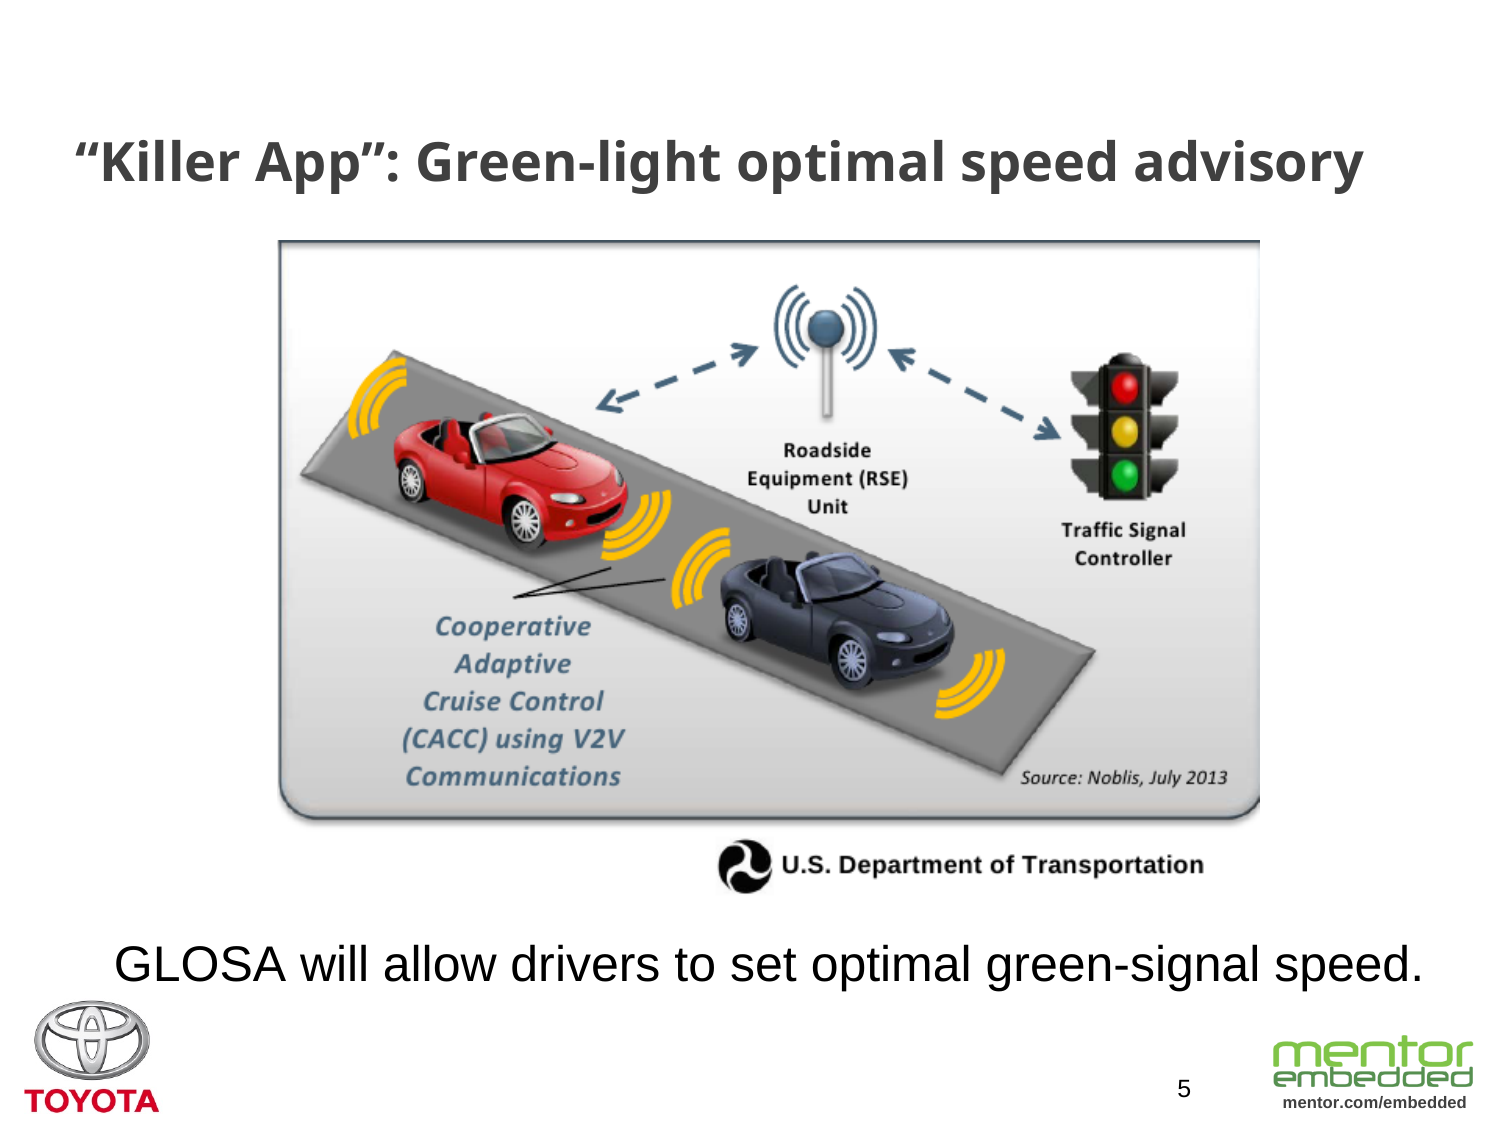

“Killer App”: Green-light optimal speed advisory
GLOSA will allow drivers to set optimal green-signal speed.